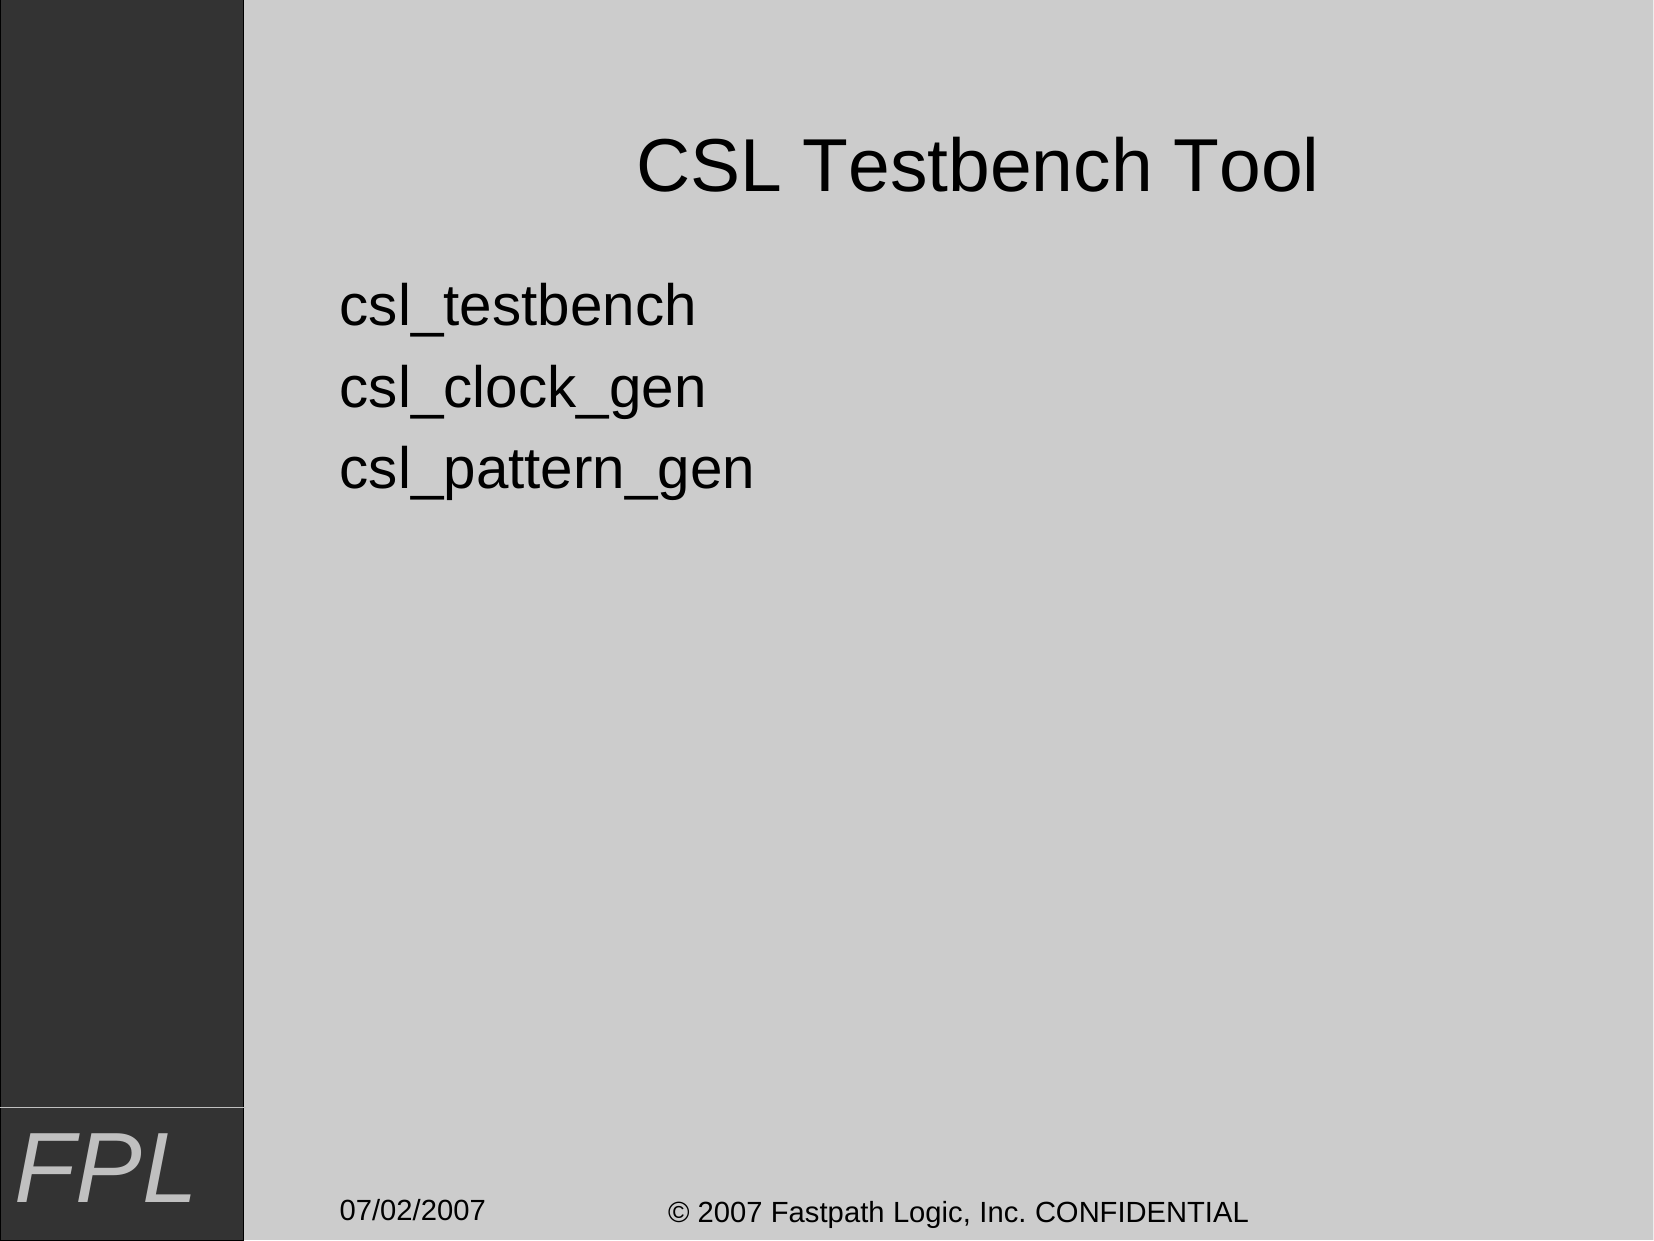

# CSL Testbench Tool
csl_testbench
csl_clock_gen
csl_pattern_gen
07/02/2007
© 2007 FASTPATH LOGIC INC.